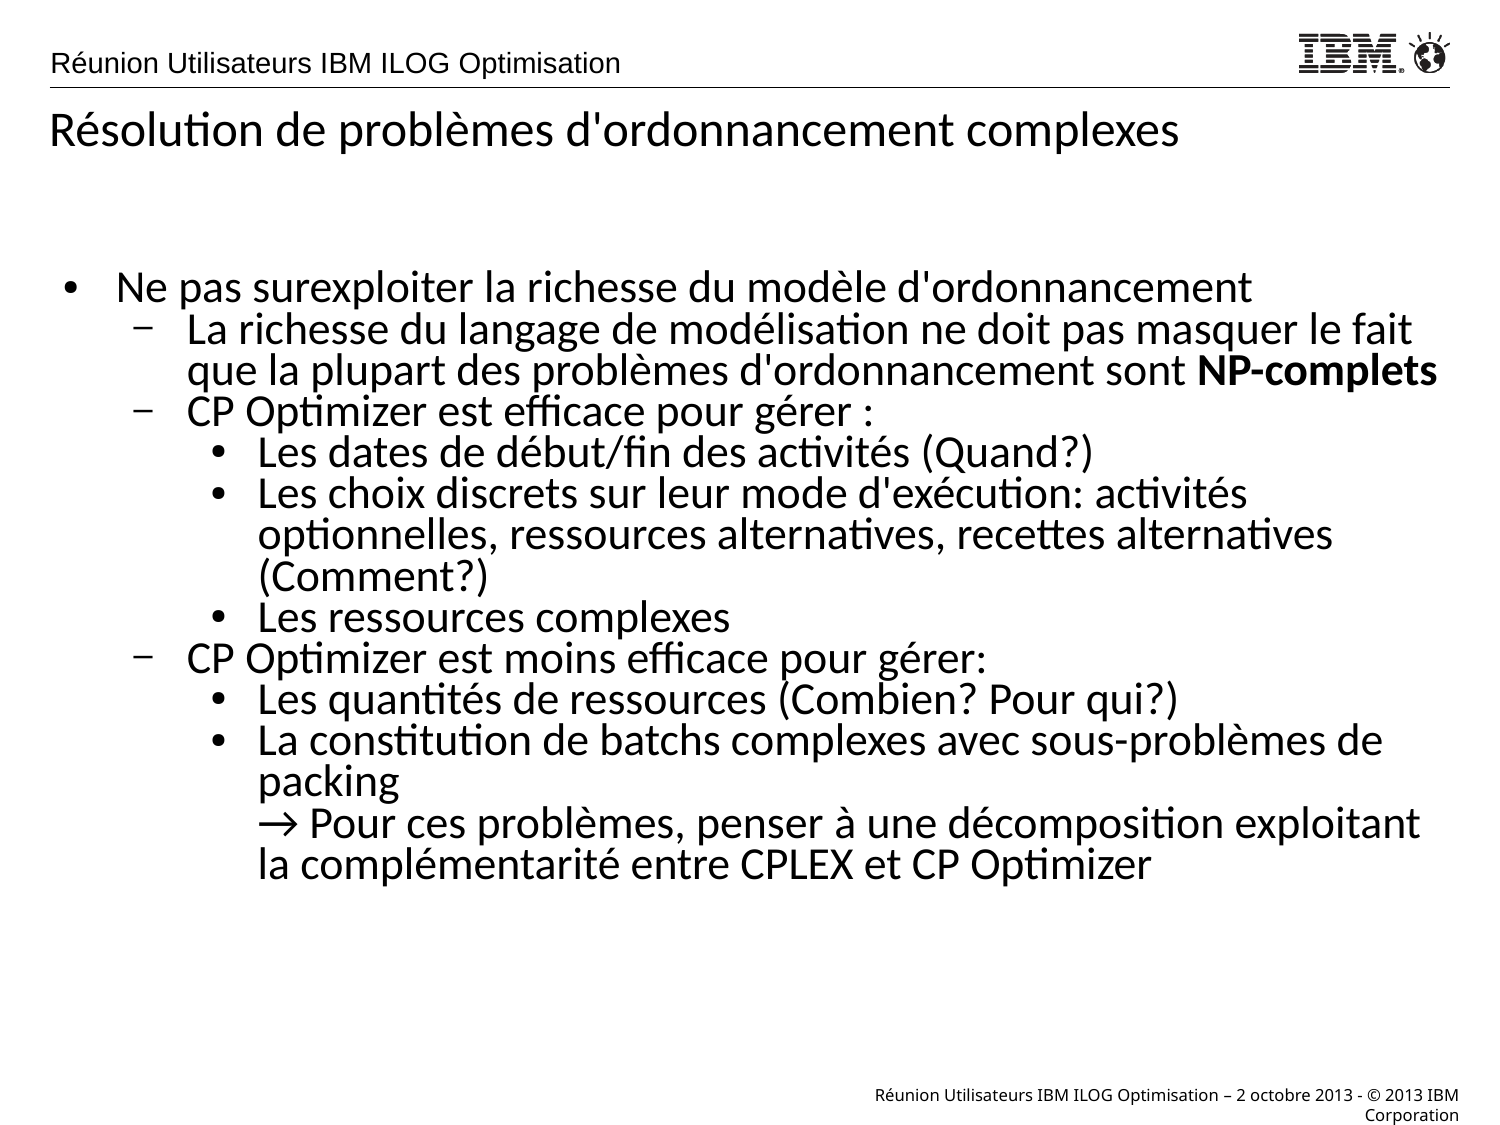

# Résolution de problèmes d'ordonnancement complexes
Ne pas surexploiter la richesse du modèle d'ordonnancement
La richesse du langage de modélisation ne doit pas masquer le fait que la plupart des problèmes d'ordonnancement sont NP-complets
CP Optimizer est efficace pour gérer :
Les dates de début/fin des activités (Quand?)
Les choix discrets sur leur mode d'exécution: activités optionnelles, ressources alternatives, recettes alternatives (Comment?)
Les ressources complexes
CP Optimizer est moins efficace pour gérer:
Les quantités de ressources (Combien? Pour qui?)
La constitution de batchs complexes avec sous-problèmes de packing
→ Pour ces problèmes, penser à une décomposition exploitant la complémentarité entre CPLEX et CP Optimizer